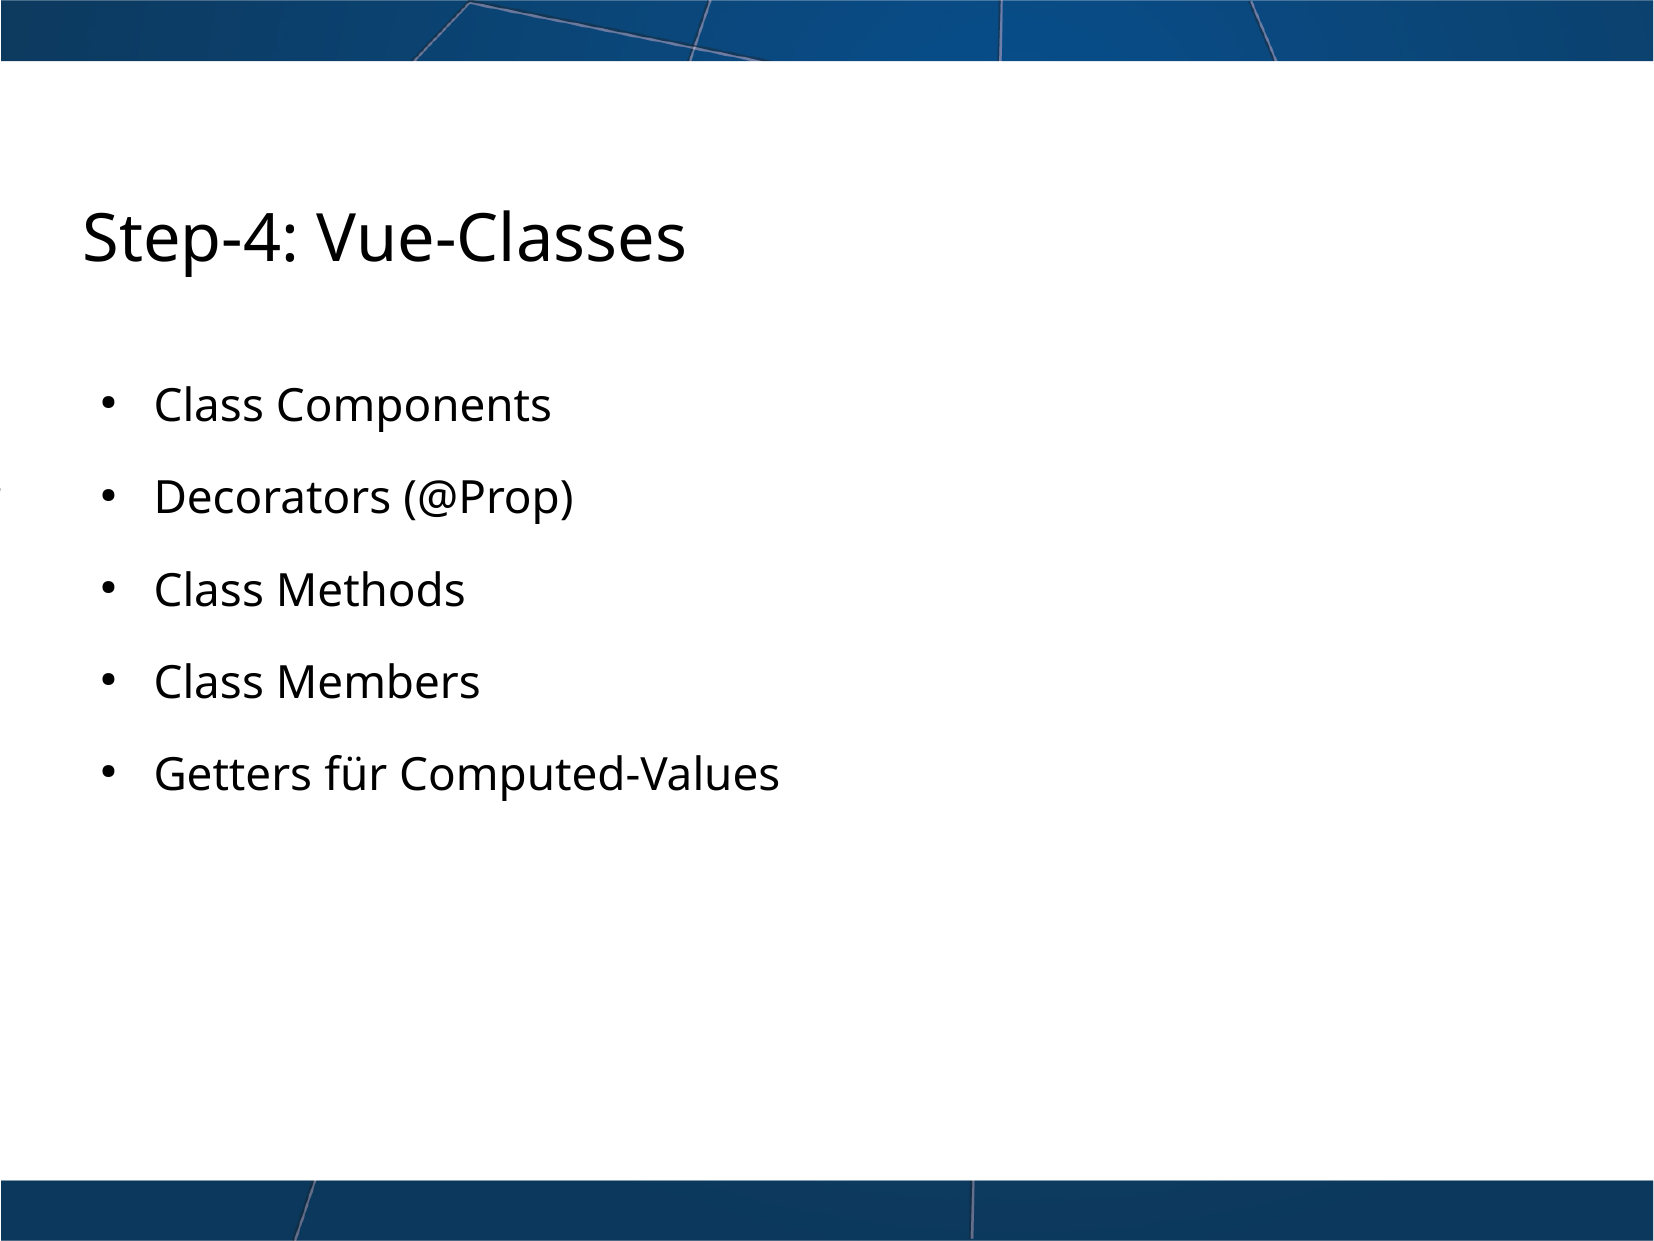

# Step-4: Vue-Classes
Class Components
Decorators (@Prop)
Class Methods
Class Members
Getters für Computed-Values